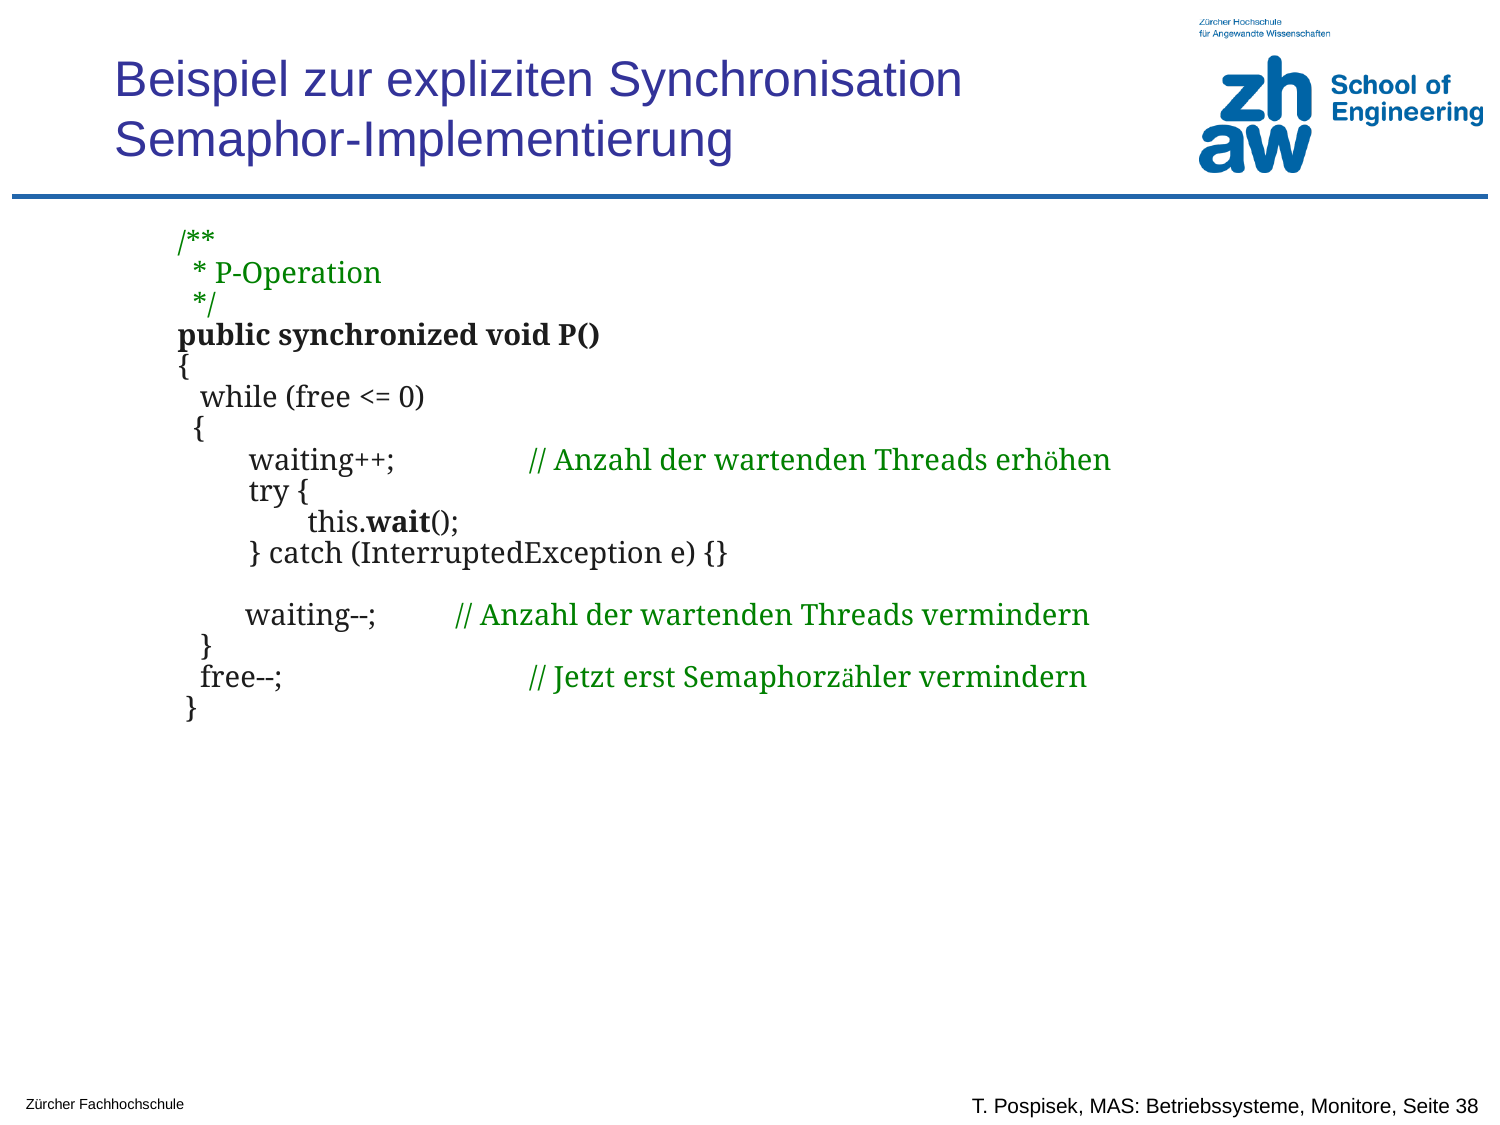

# Beispiel zur expliziten Synchronisation Semaphor-Implementierung
/**
 * P-Operation
 */
public synchronized void P()
{
 while (free <= 0)
 {
 	 waiting++;		// Anzahl der wartenden Threads erhöhen
 	 try {
 	this.wait();
 	 } catch (InterruptedException e) {}
 waiting--;		// Anzahl der wartenden Threads vermindern
 }
 free--;				// Jetzt erst Semaphorzähler vermindern
 }